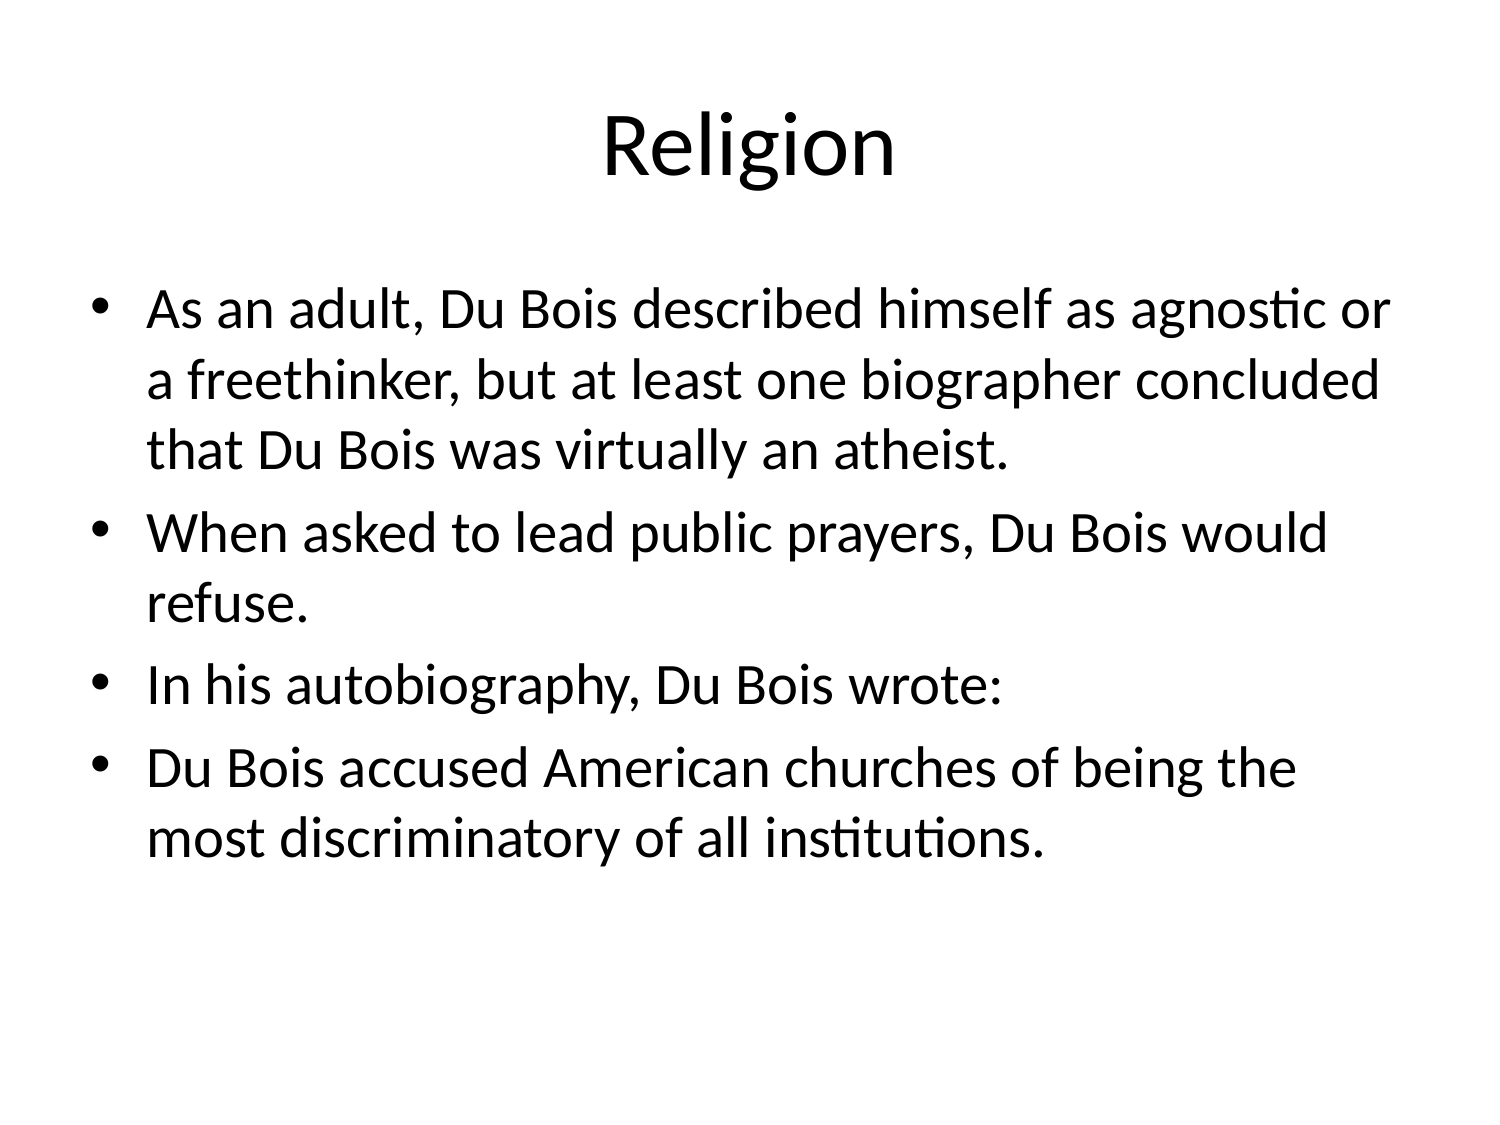

# Religion
As an adult, Du Bois described himself as agnostic or a freethinker, but at least one biographer concluded that Du Bois was virtually an atheist.
When asked to lead public prayers, Du Bois would refuse.
In his autobiography, Du Bois wrote:
Du Bois accused American churches of being the most discriminatory of all institutions.